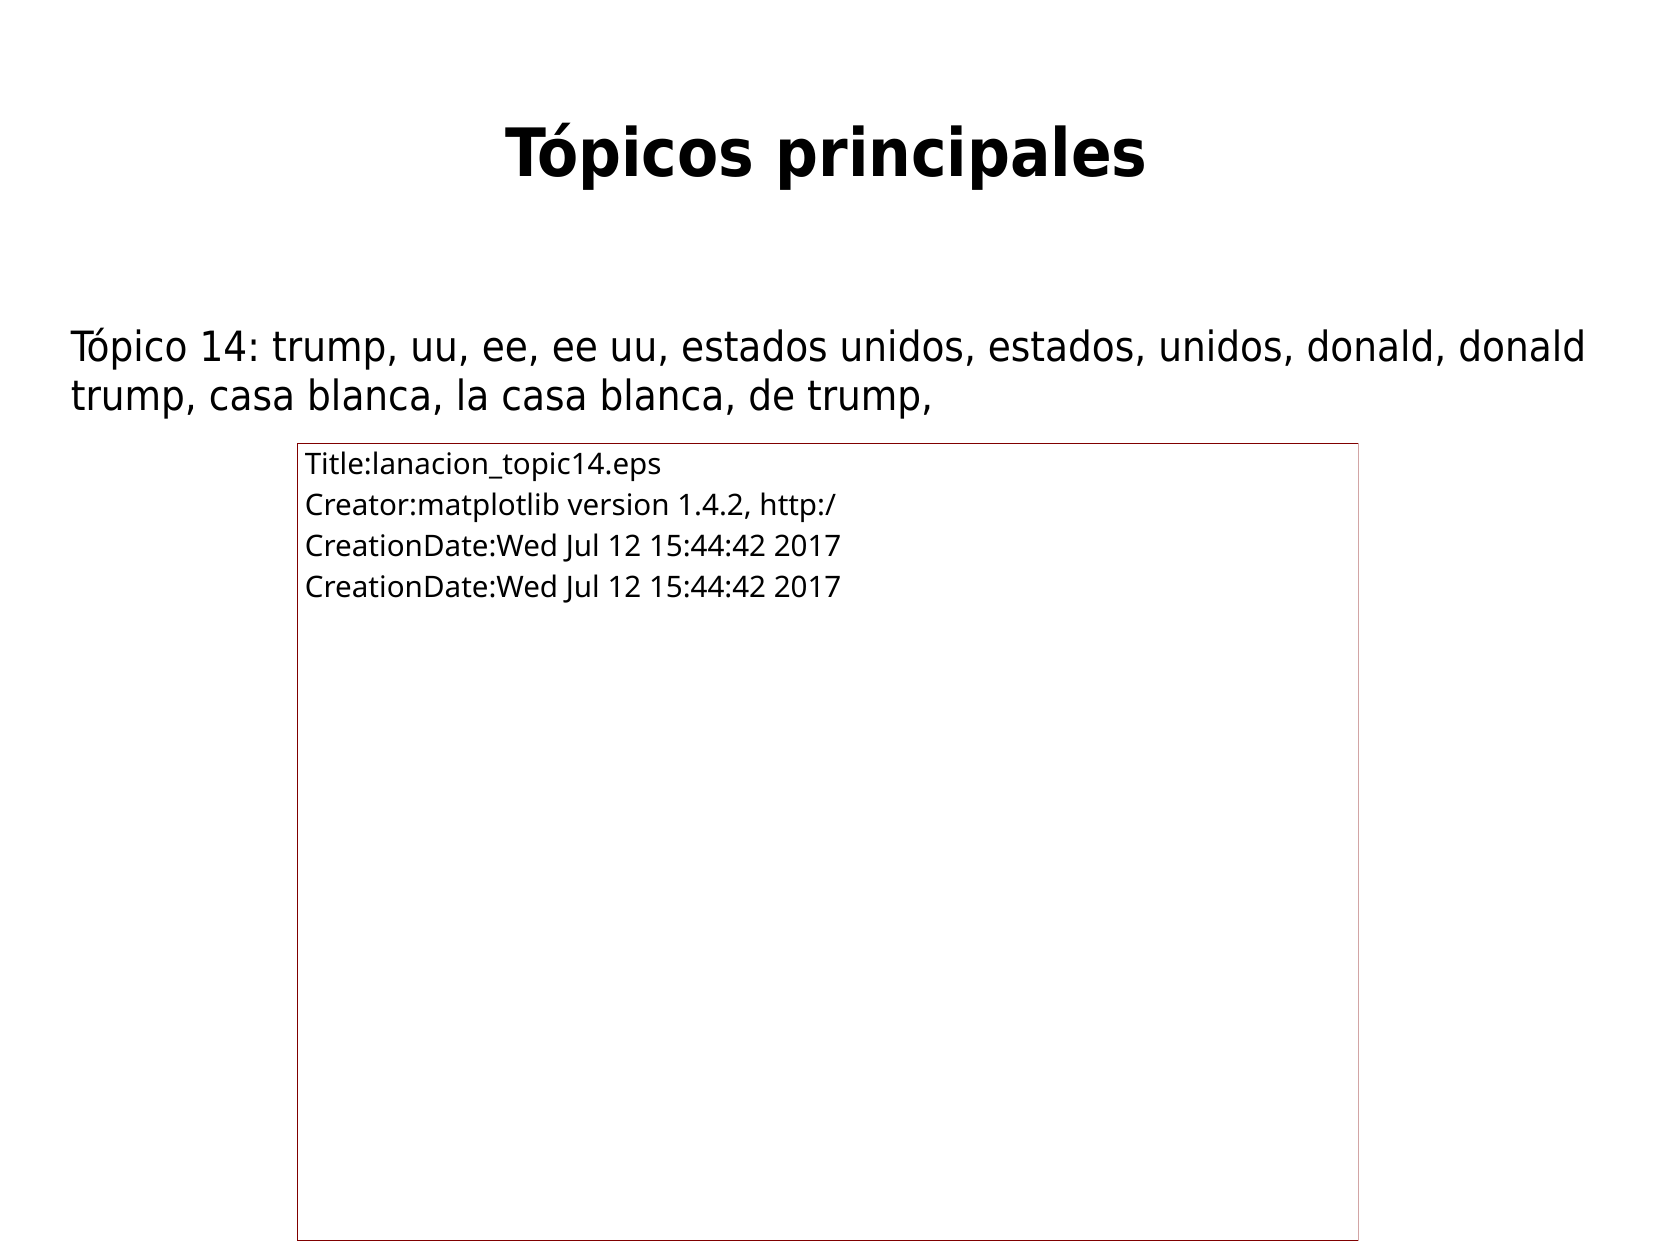

# Tópicos principales
Tópico 14: trump, uu, ee, ee uu, estados unidos, estados, unidos, donald, donald trump, casa blanca, la casa blanca, de trump,